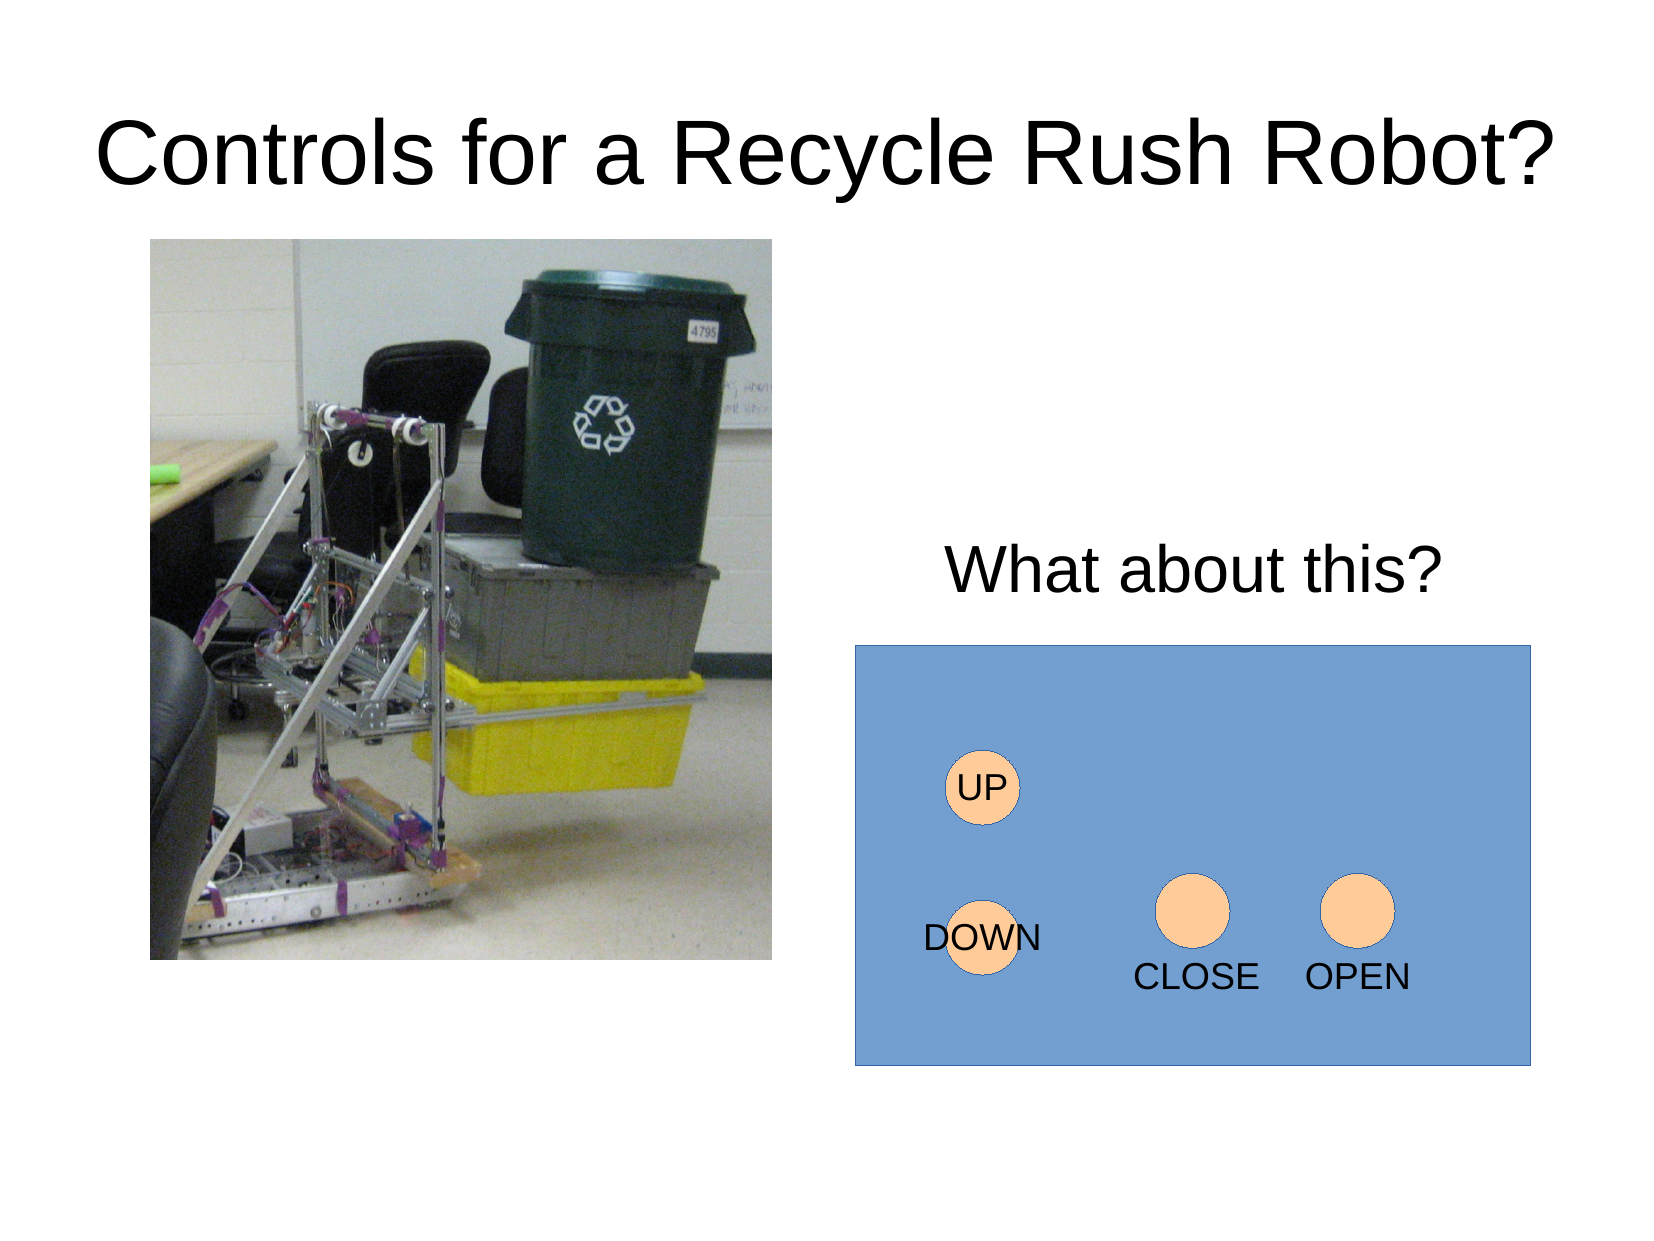

# Controls for a Recycle Rush Robot?
What about this?
UP
DOWN
CLOSE
OPEN